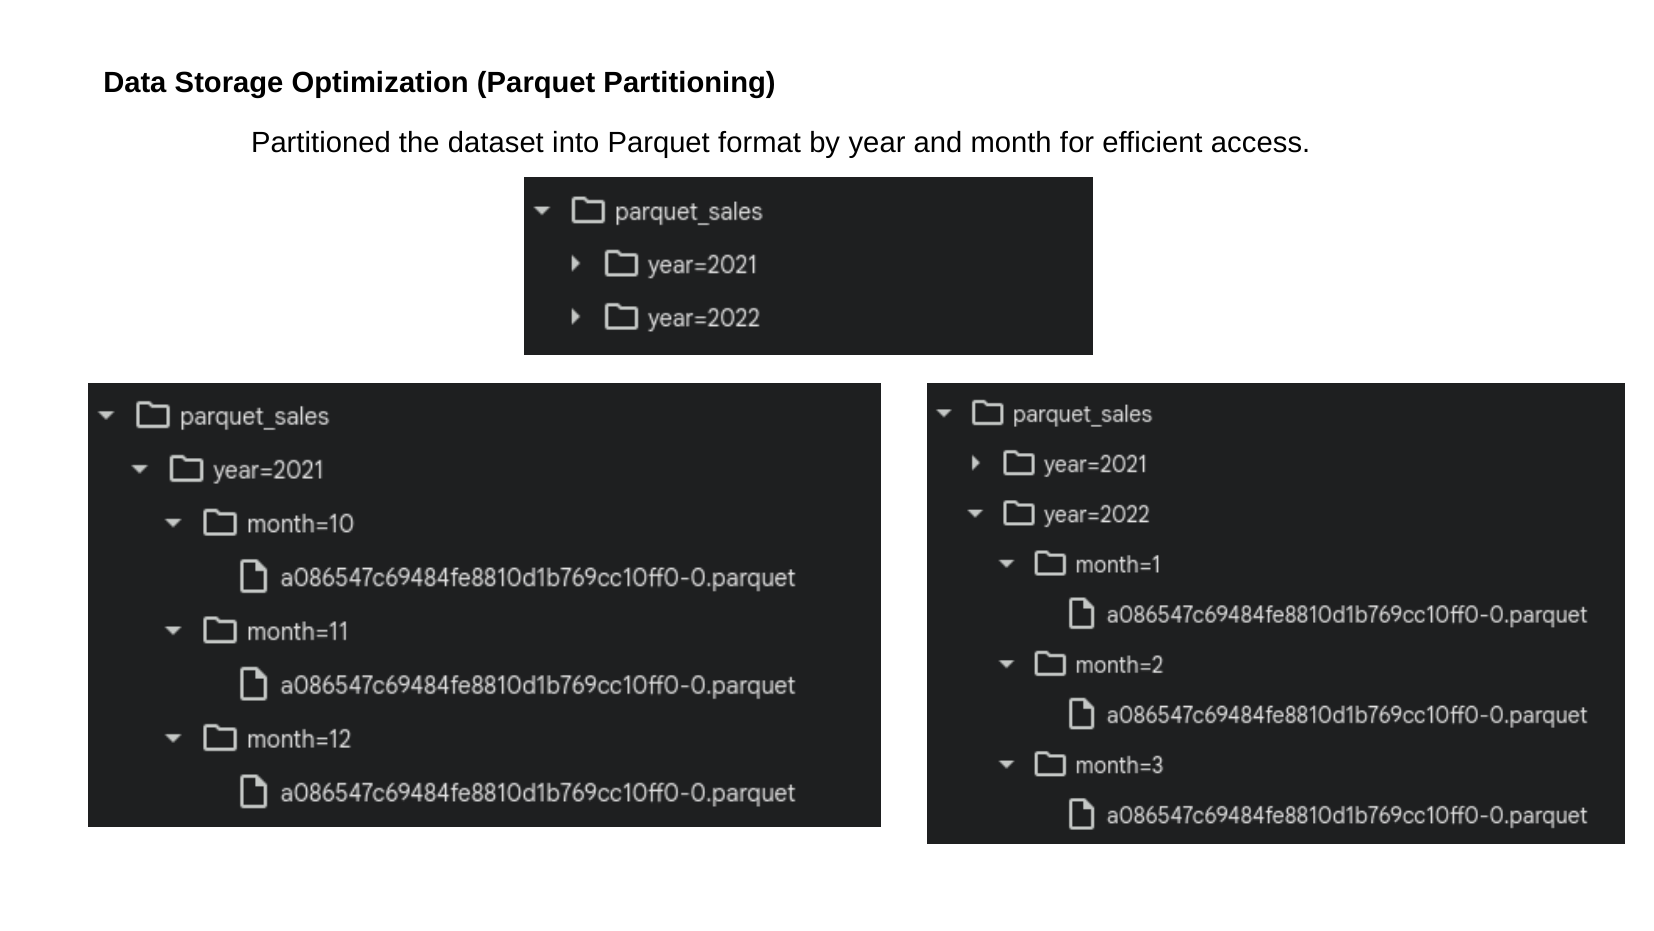

Data Storage Optimization (Parquet Partitioning)
Partitioned the dataset into Parquet format by year and month for efficient access.